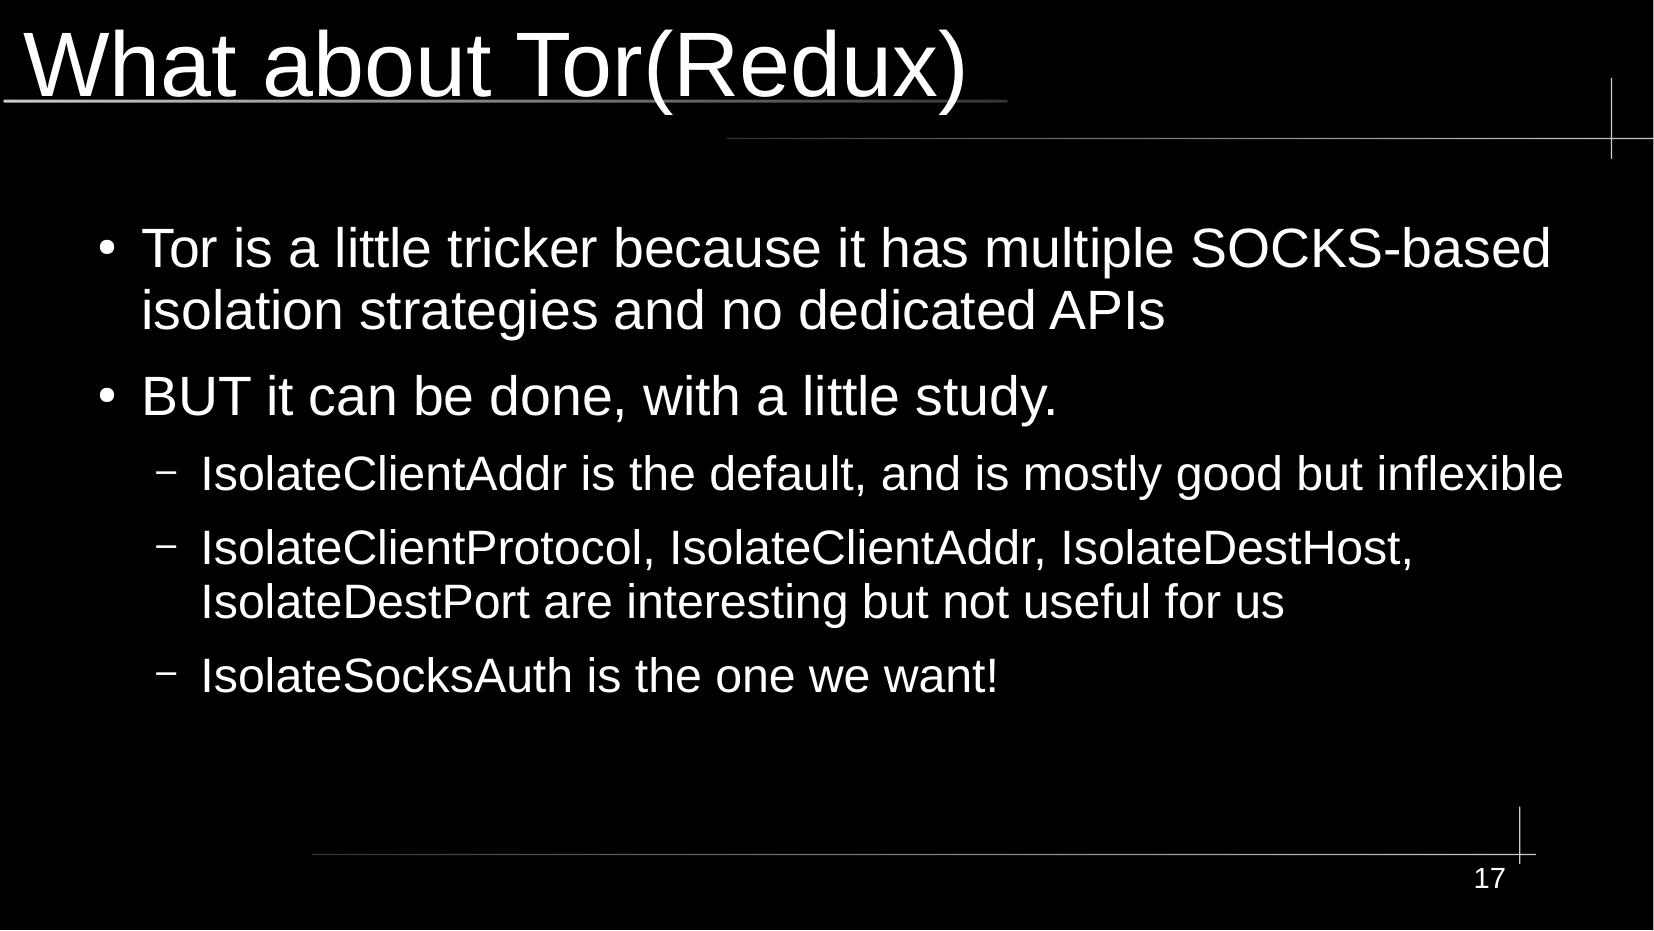

# What about Tor(Redux)
Tor is a little tricker because it has multiple SOCKS-based isolation strategies and no dedicated APIs
BUT it can be done, with a little study.
IsolateClientAddr is the default, and is mostly good but inflexible
IsolateClientProtocol, IsolateClientAddr, IsolateDestHost, IsolateDestPort are interesting but not useful for us
IsolateSocksAuth is the one we want!
17